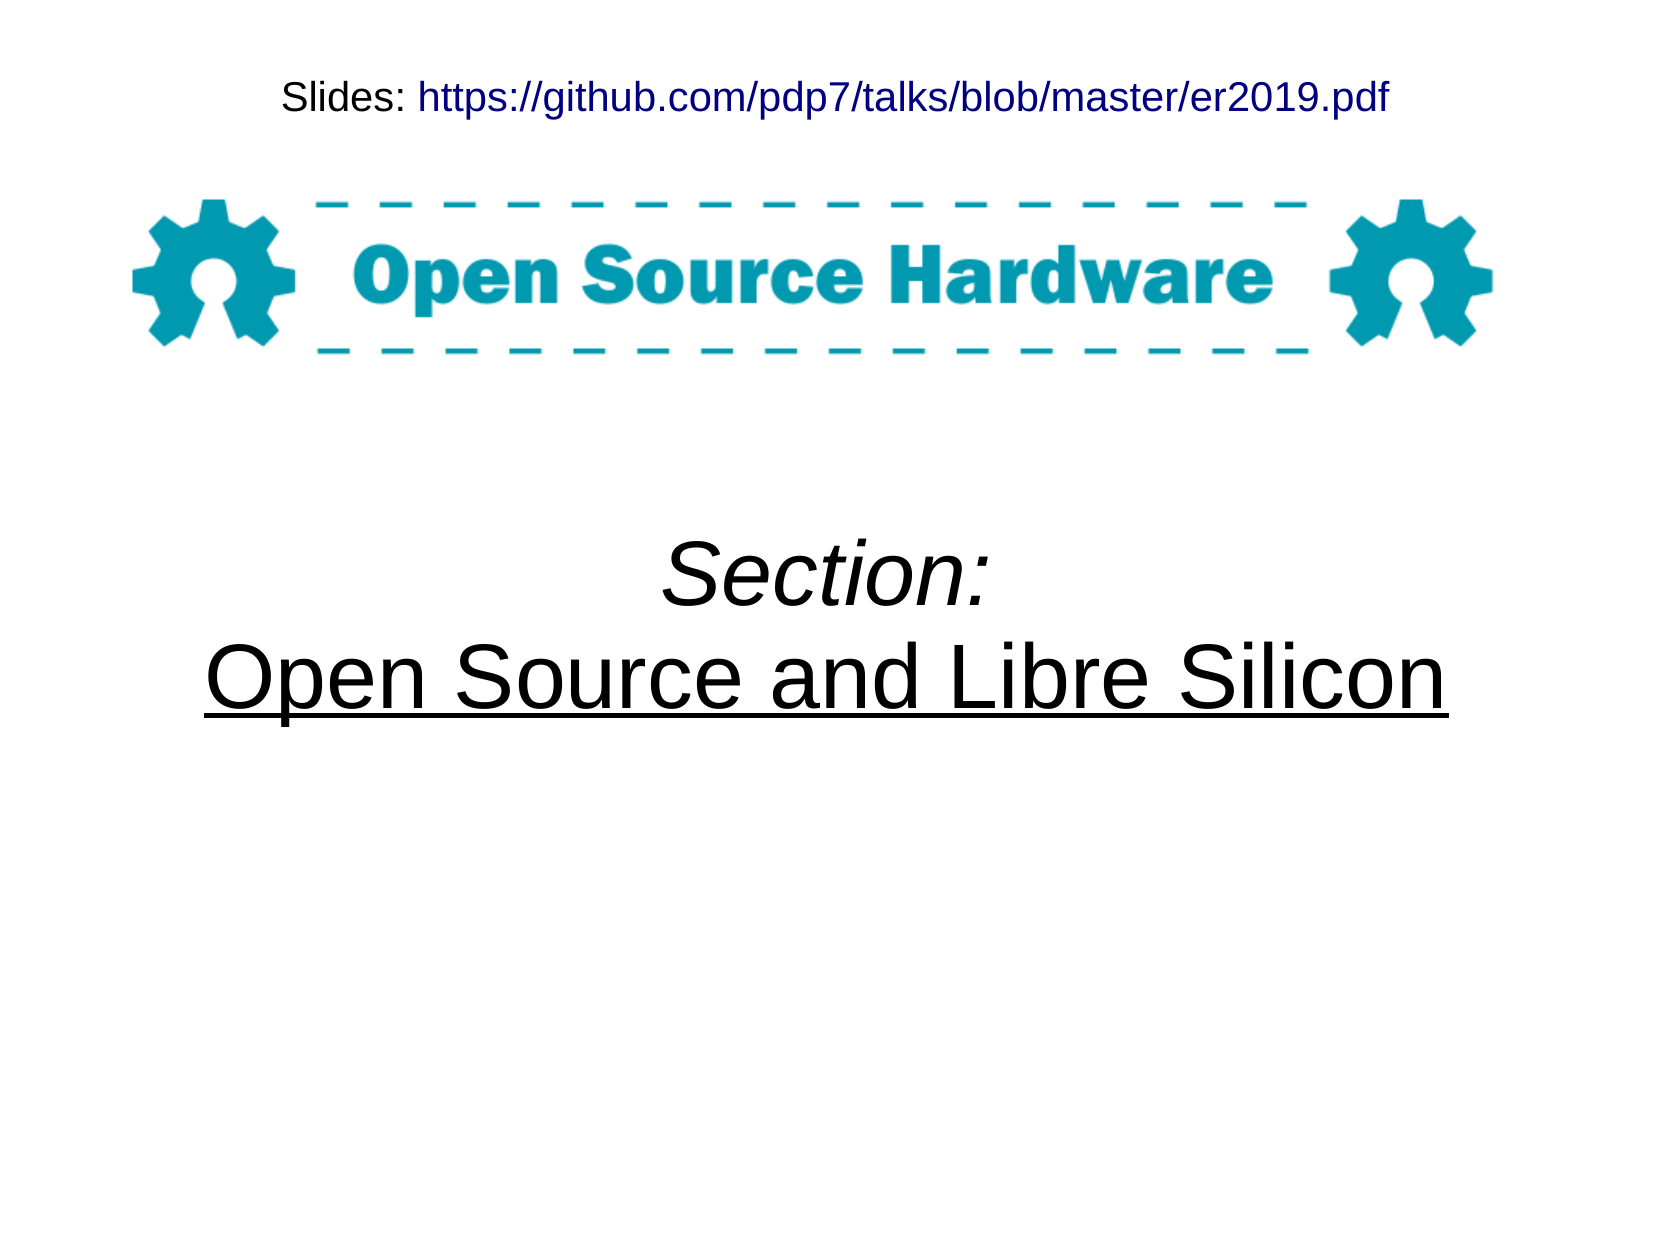

Slides: https://github.com/pdp7/talks/blob/master/er2019.pdf
# Section: Open Source and Libre Silicon